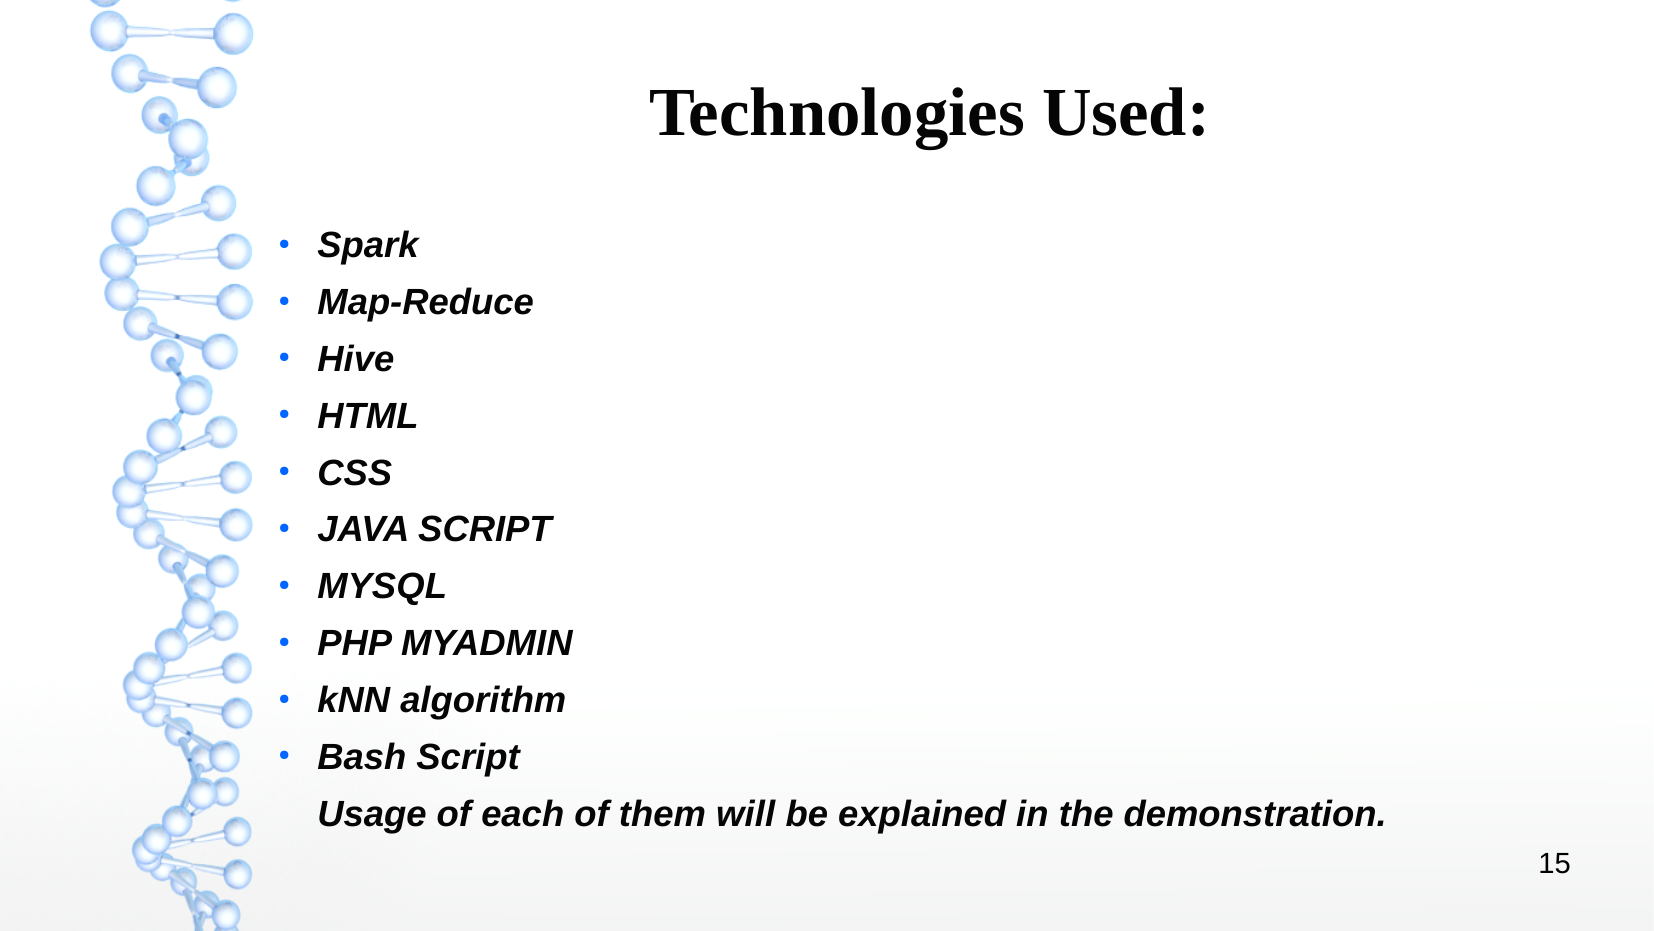

# Technologies Used:
Spark
Map-Reduce
Hive
HTML
CSS
JAVA SCRIPT
MYSQL
PHP MYADMIN
kNN algorithm
Bash Script
Usage of each of them will be explained in the demonstration.
15